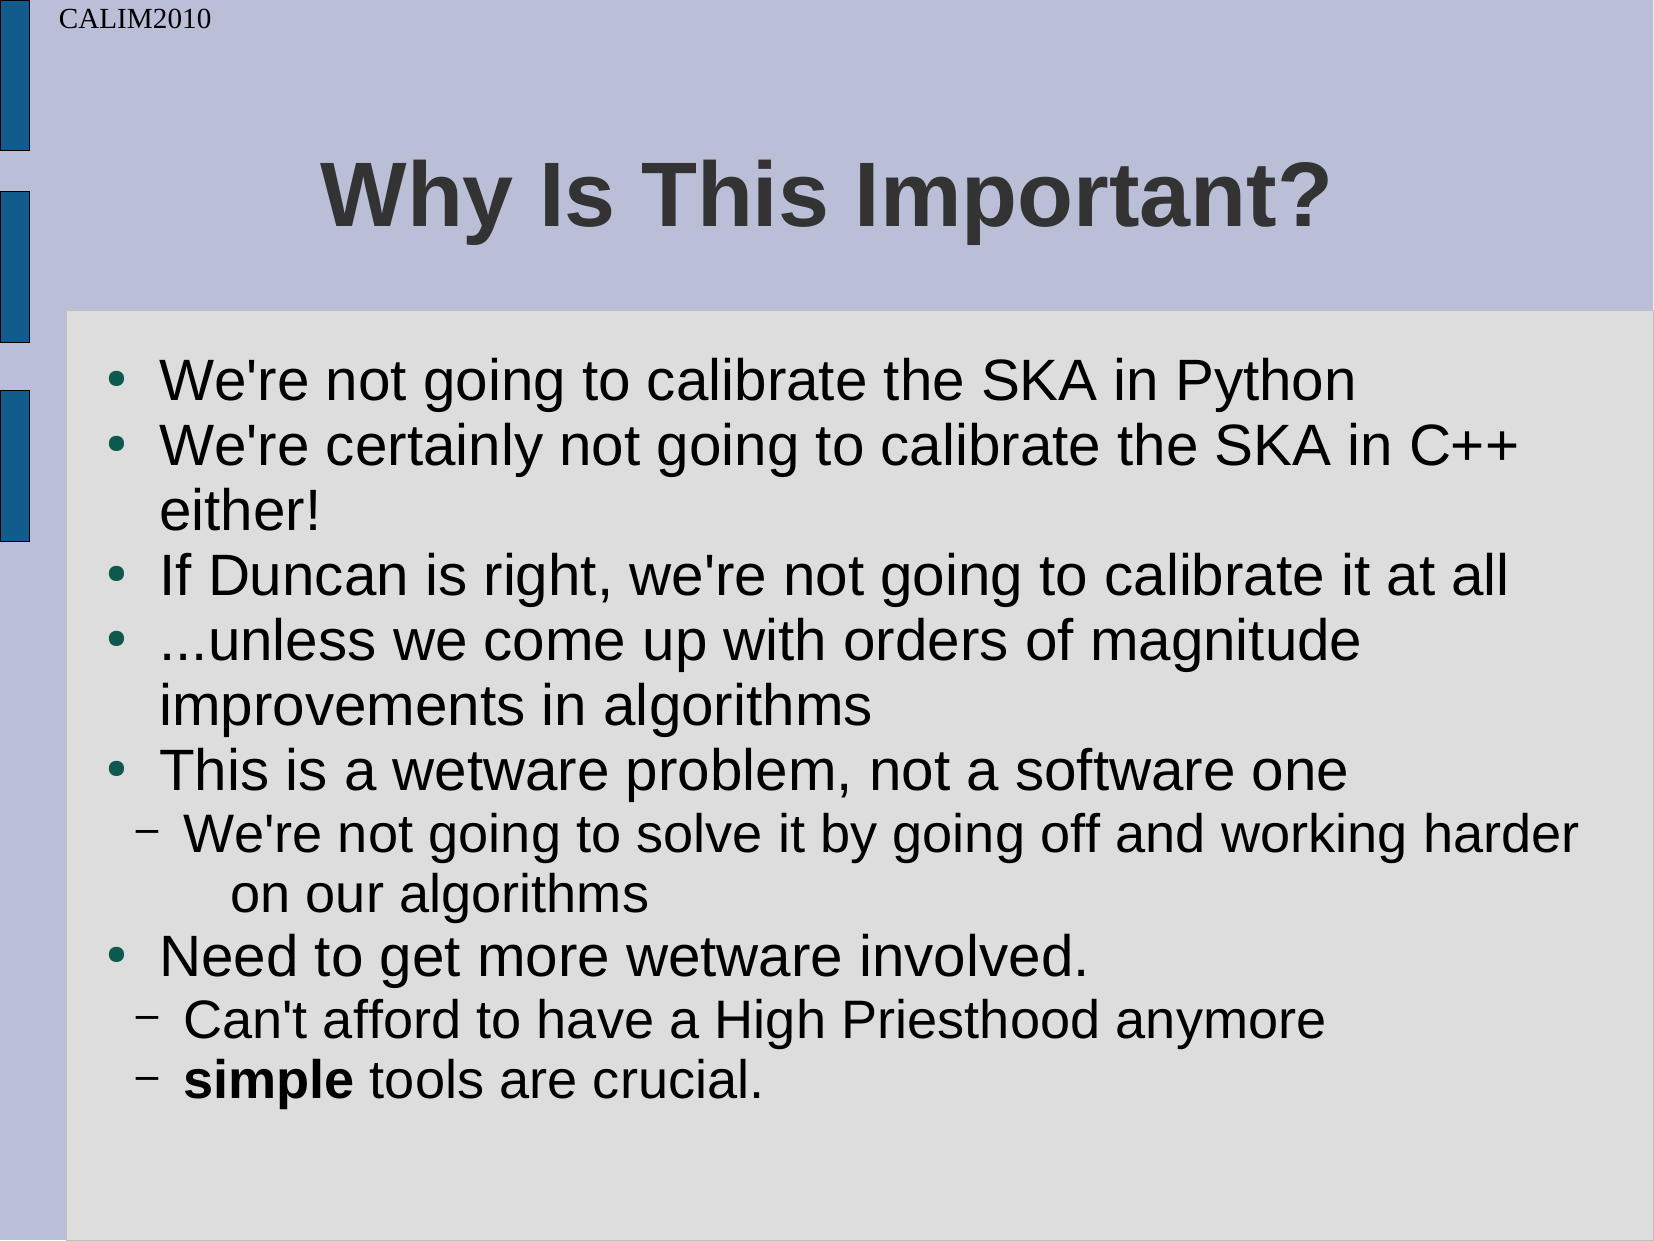

CALIM2010
# Why Is This Important?
We're not going to calibrate the SKA in Python
We're certainly not going to calibrate the SKA in C++ either!
If Duncan is right, we're not going to calibrate it at all
...unless we come up with orders of magnitude improvements in algorithms
This is a wetware problem, not a software one
We're not going to solve it by going off and working harder on our algorithms
Need to get more wetware involved.
Can't afford to have a High Priesthood anymore
simple tools are crucial.